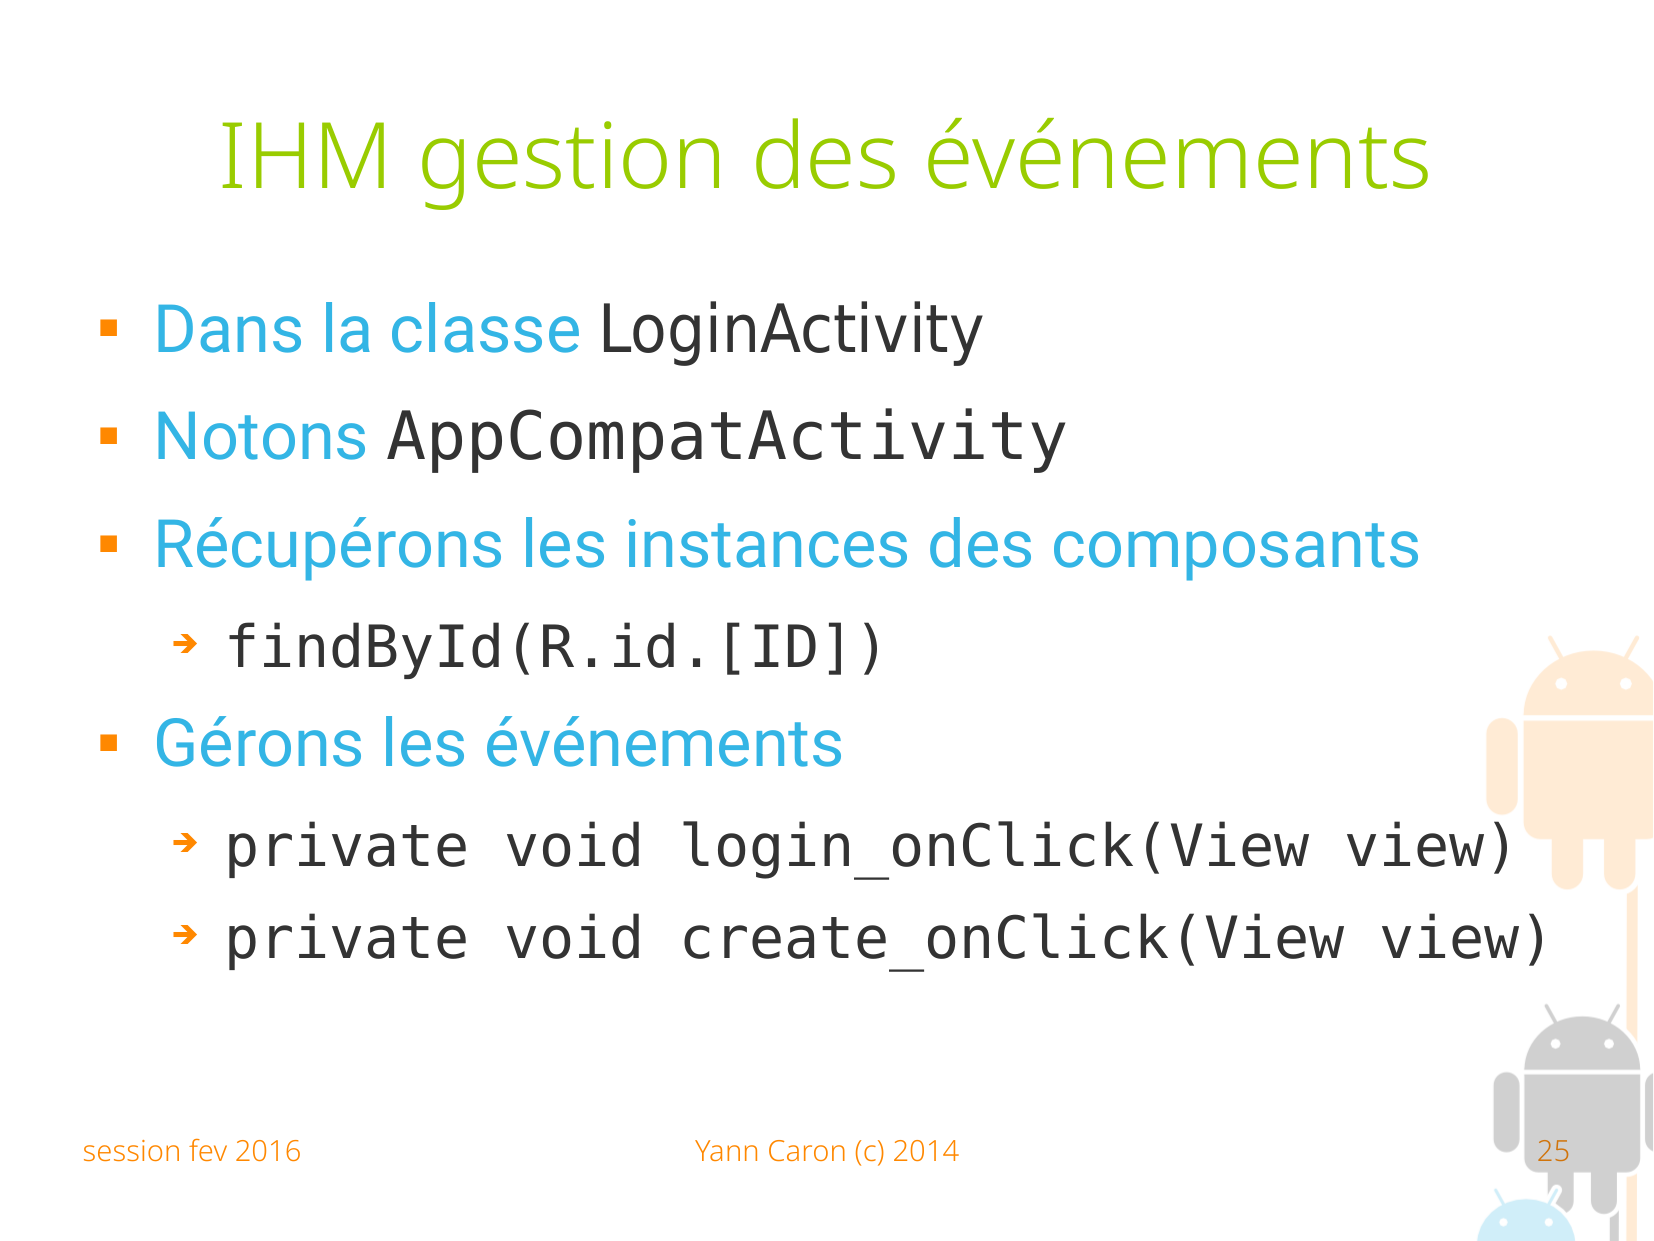

# IHM gestion des événements
Dans la classe LoginActivity
Notons AppCompatActivity
Récupérons les instances des composants
findById(R.id.[ID])
Gérons les événements
private void login_onClick(View view)
private void create_onClick(View view)
session fev 2016
Yann Caron (c) 2014
25